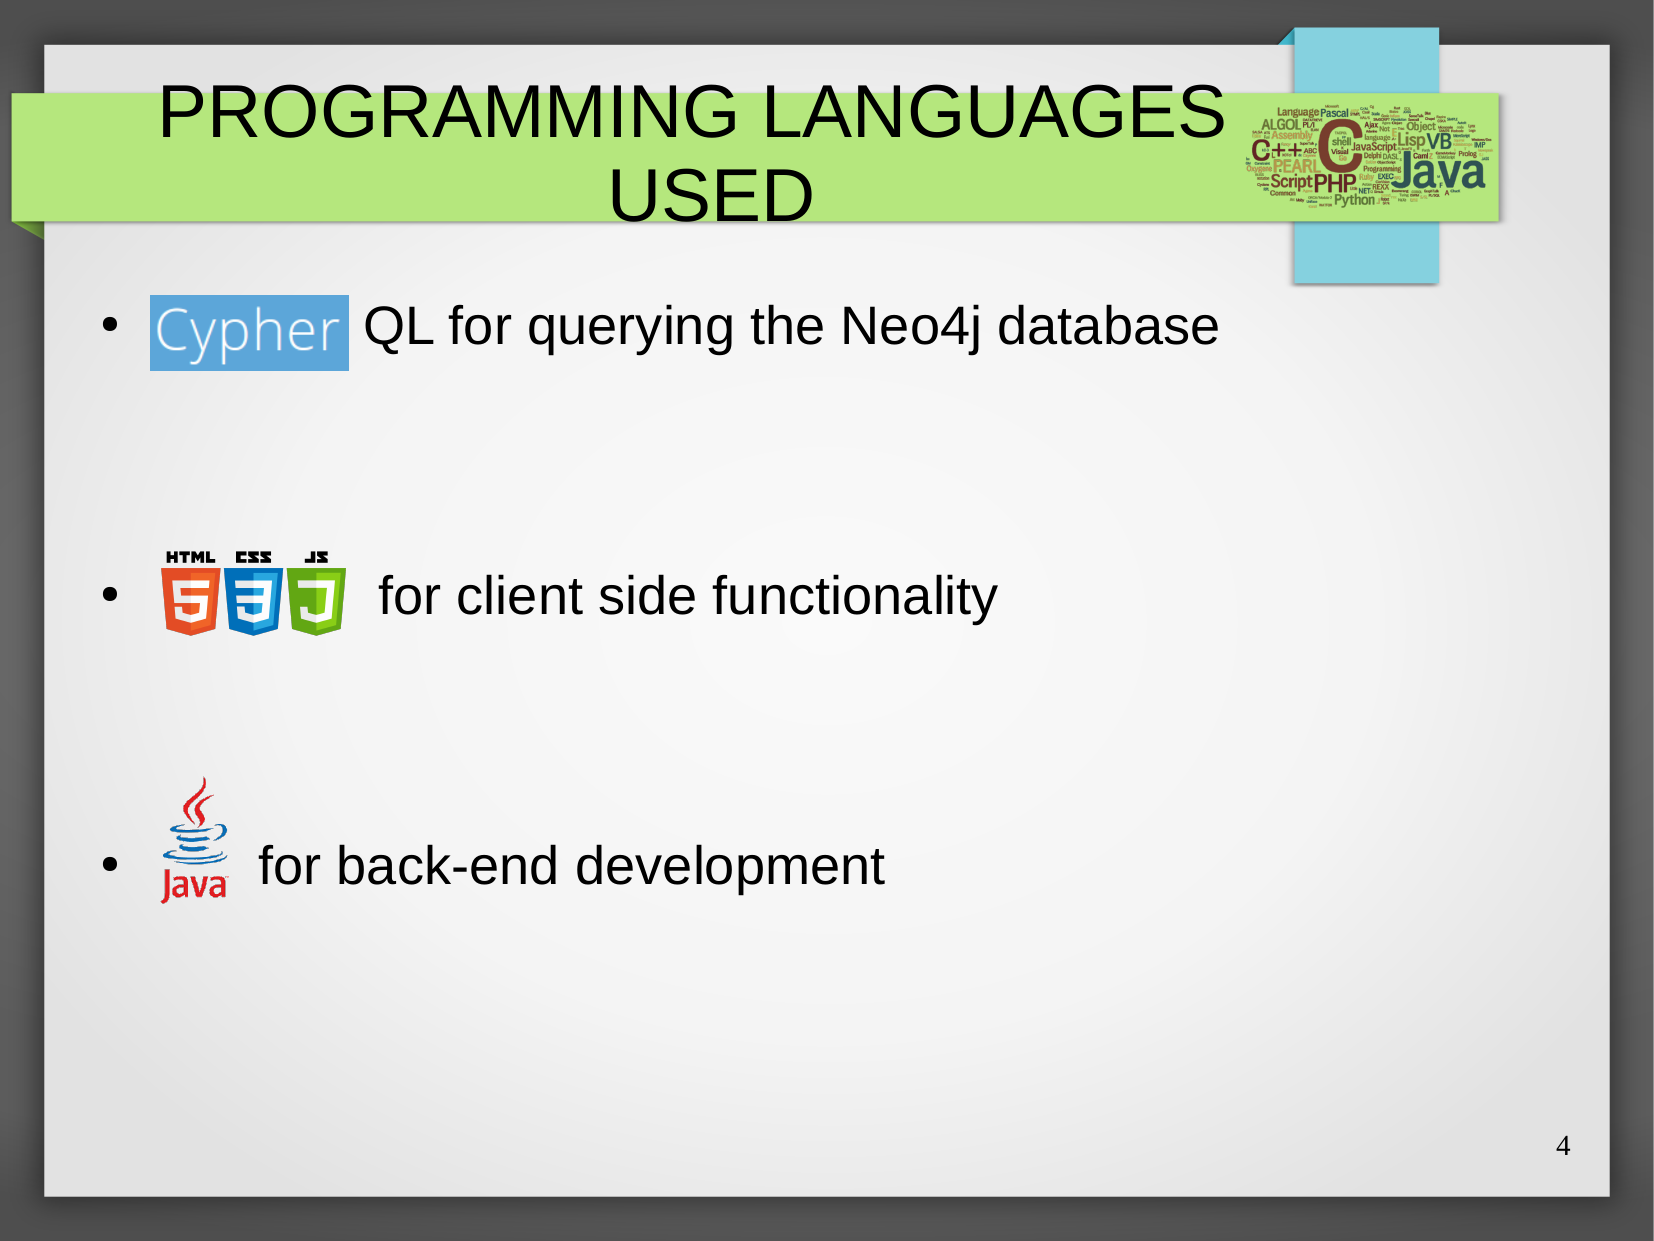

# PROGRAMMING LANGUAGES 							USED
 QL for querying the Neo4j database
 for client side functionality
 for back-end development
4